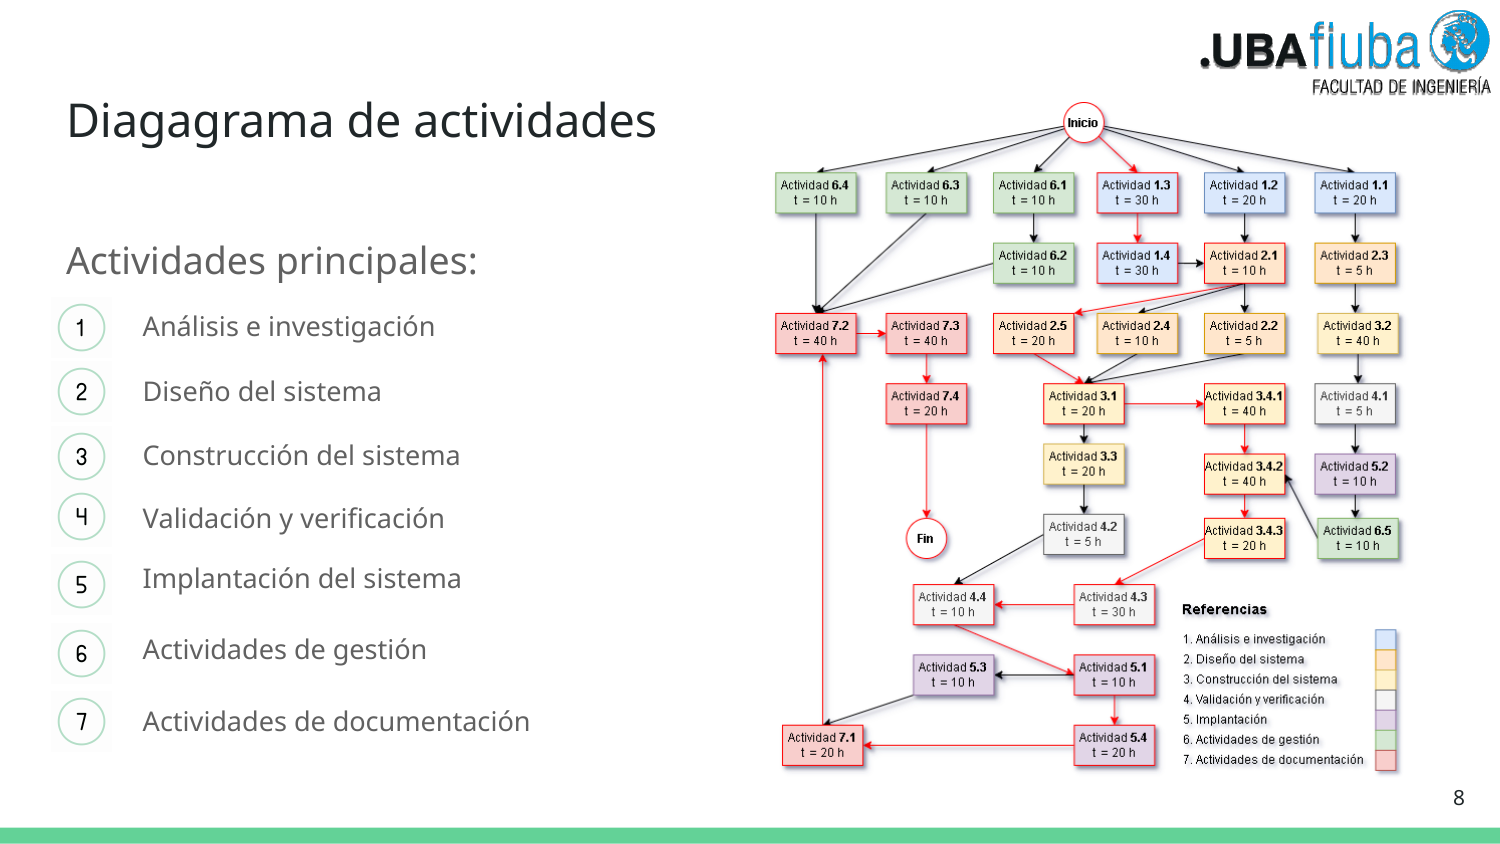

# Diagagrama de actividades
Actividades principales:
Análisis e investigación
Diseño del sistema
Construcción del sistema
Validación y verificación
Implantación del sistema
Actividades de gestión
Actividades de documentación